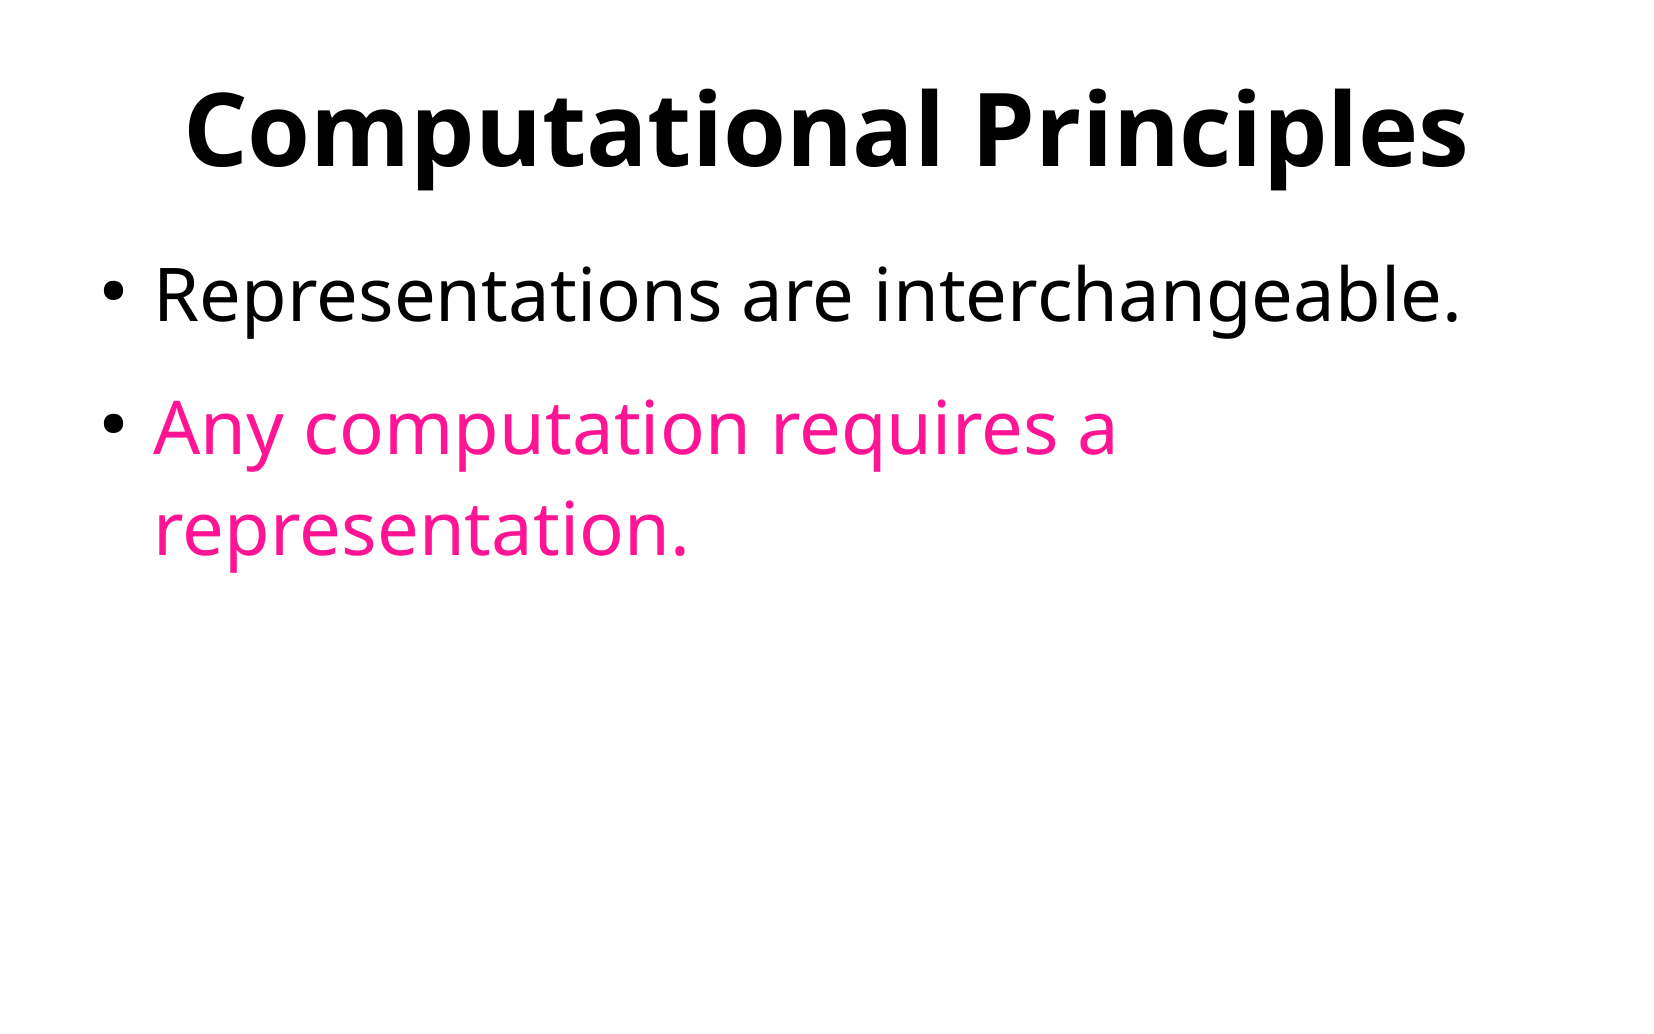

# Computational Principles
Representations are interchangeable.
Any computation requires a representation.